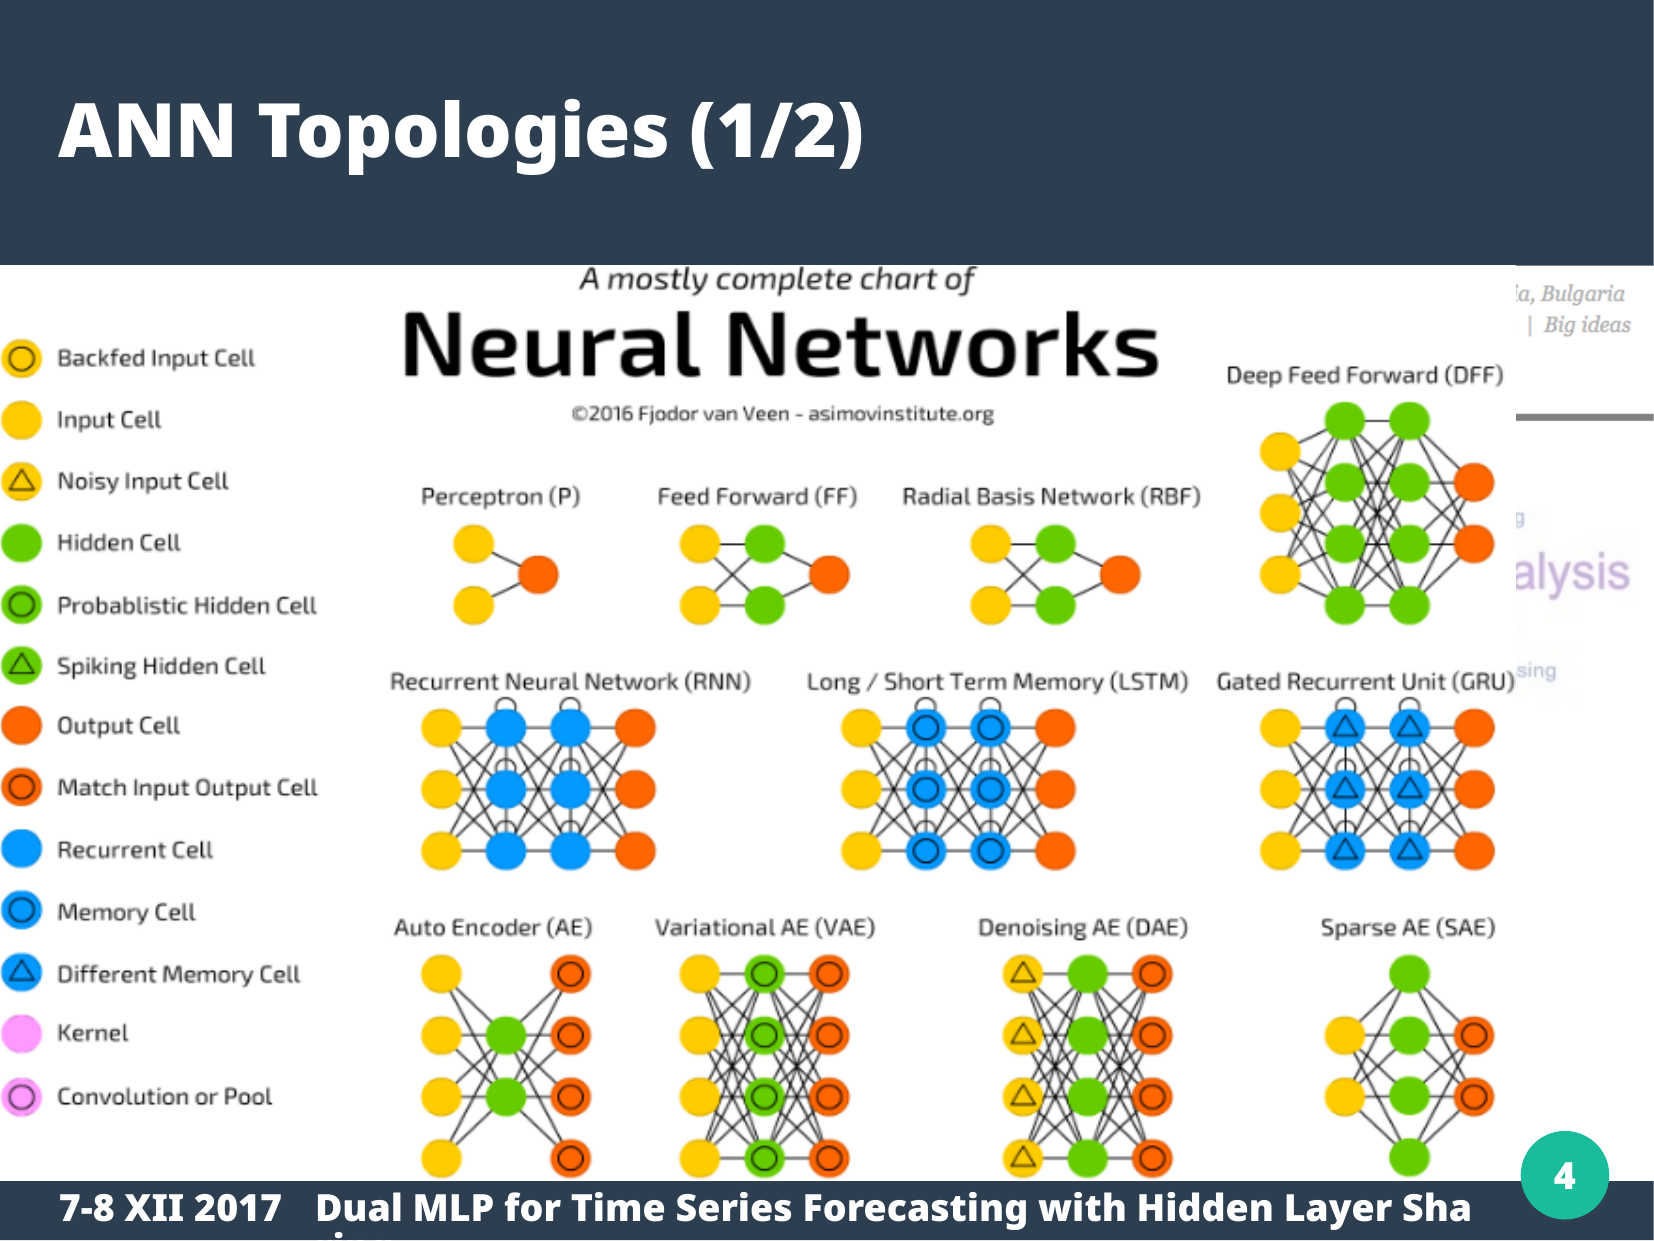

# ANN Topologies (1/2)
4
7-8 XII 2017
Dual MLP for Time Series Forecasting with Hidden Layer Sharing